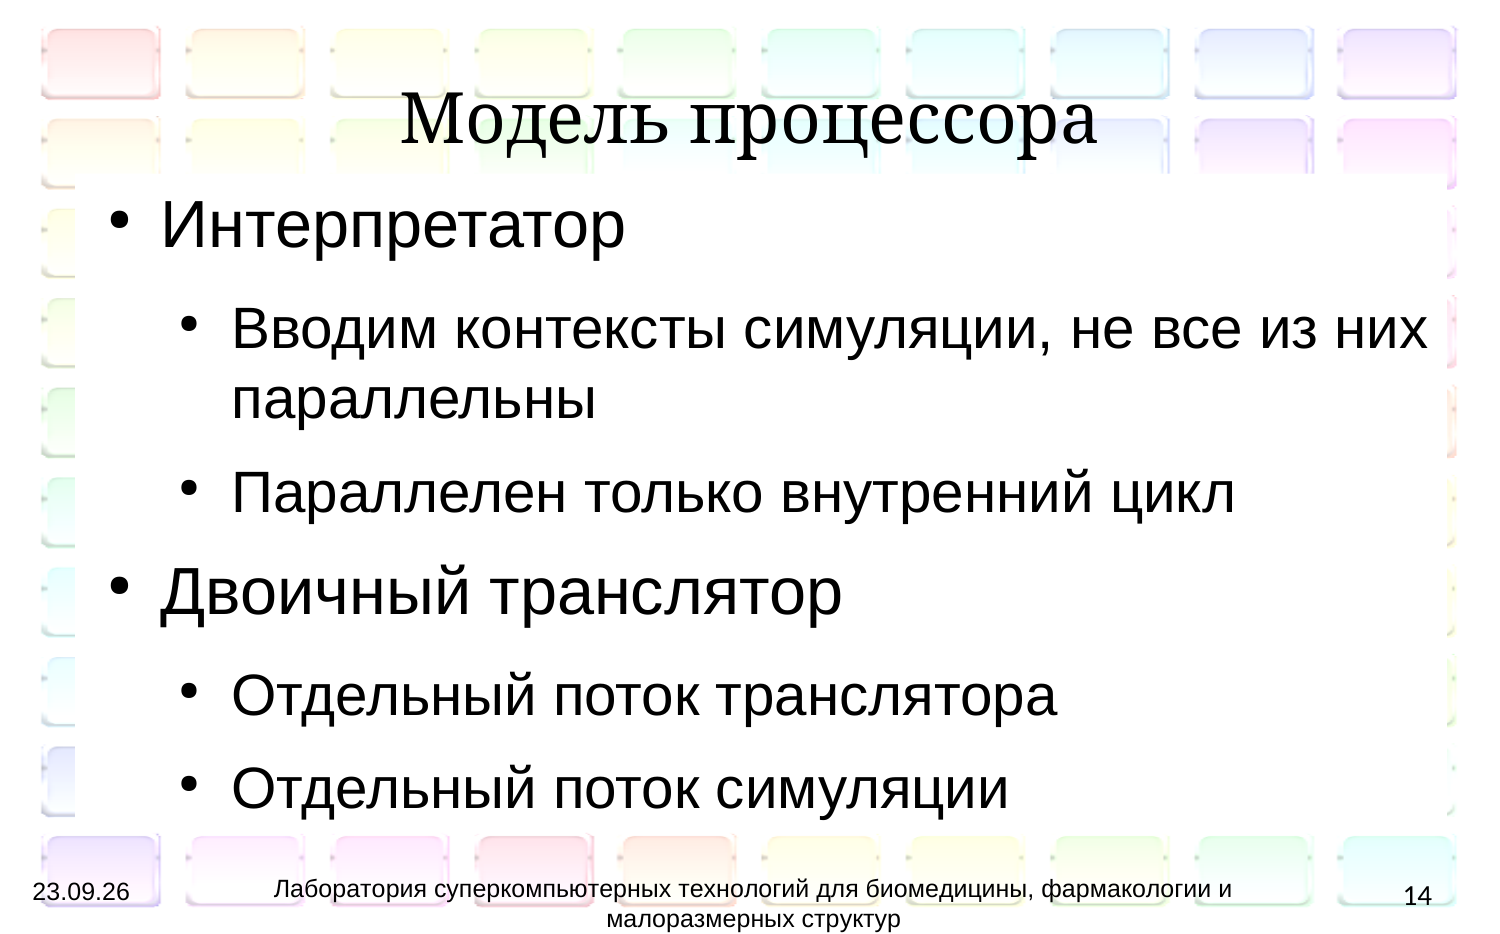

# Модель процессора
Интерпретатор
Вводим контексты симуляции, не все из них параллельны
Параллелен только внутренний цикл
Двоичный транслятор
Отдельный поток транслятора
Отдельный поток симуляции
Лаборатория суперкомпьютерных технологий для биомедицины, фармакологии и малоразмерных структур